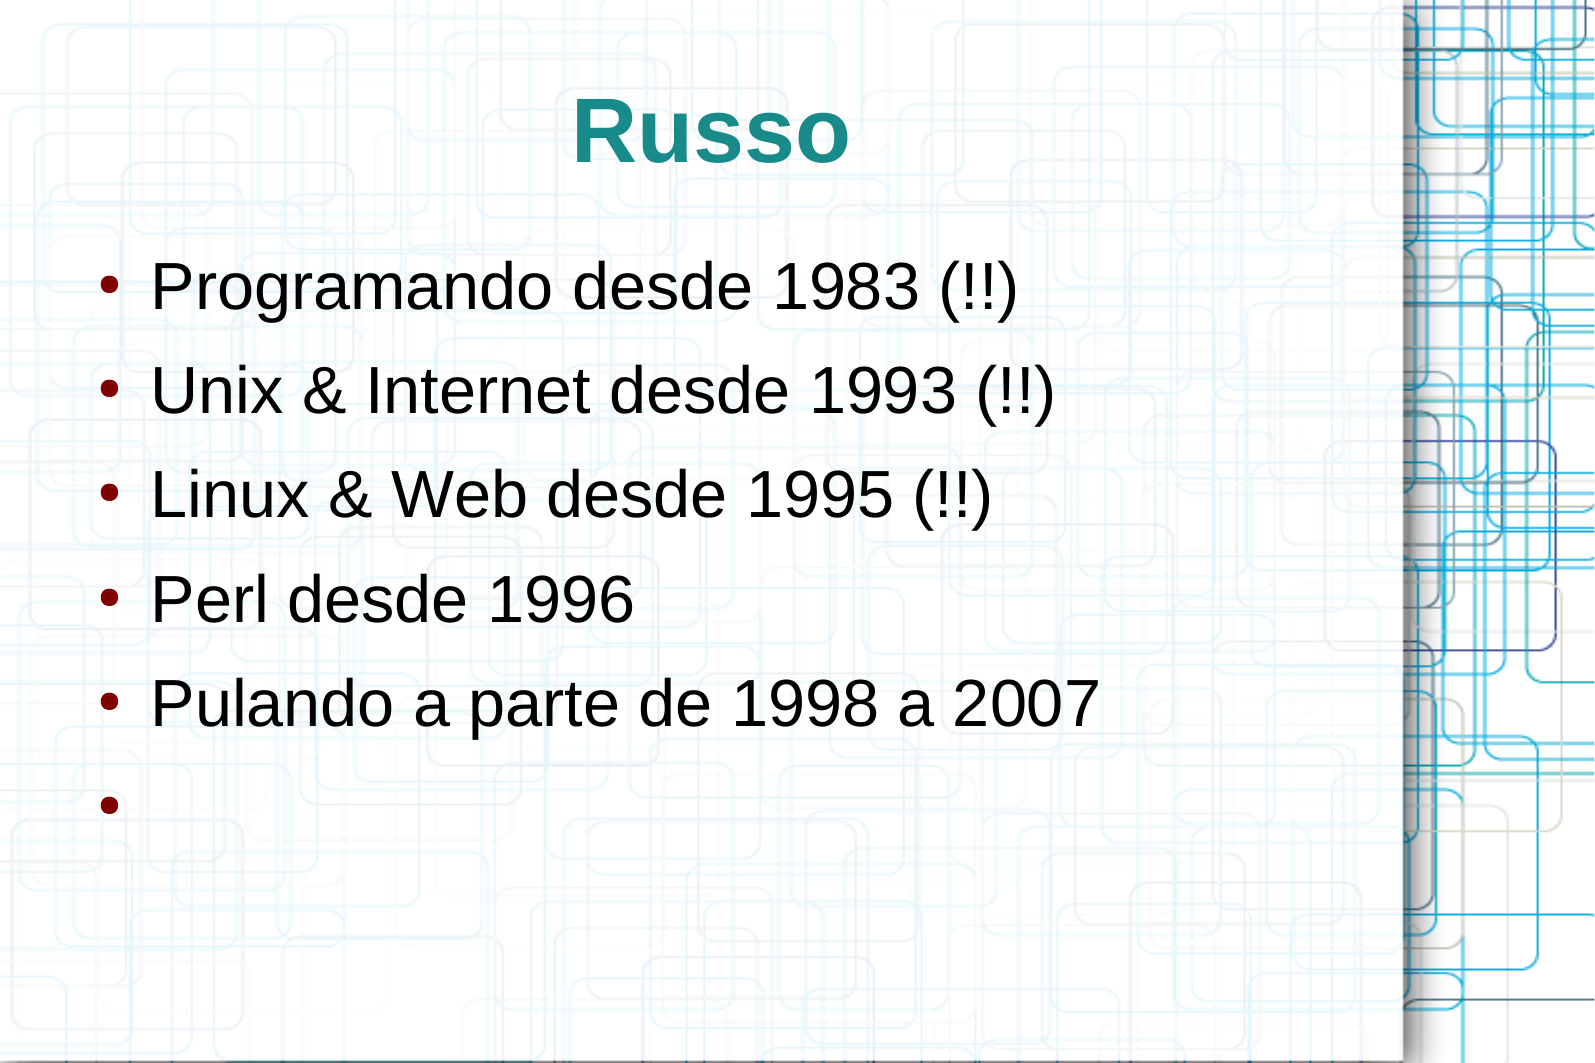

# Russo
Programando desde 1983 (!!)
Unix & Internet desde 1993 (!!)
Linux & Web desde 1995 (!!)
Perl desde 1996
Pulando a parte de 1998 a 2007